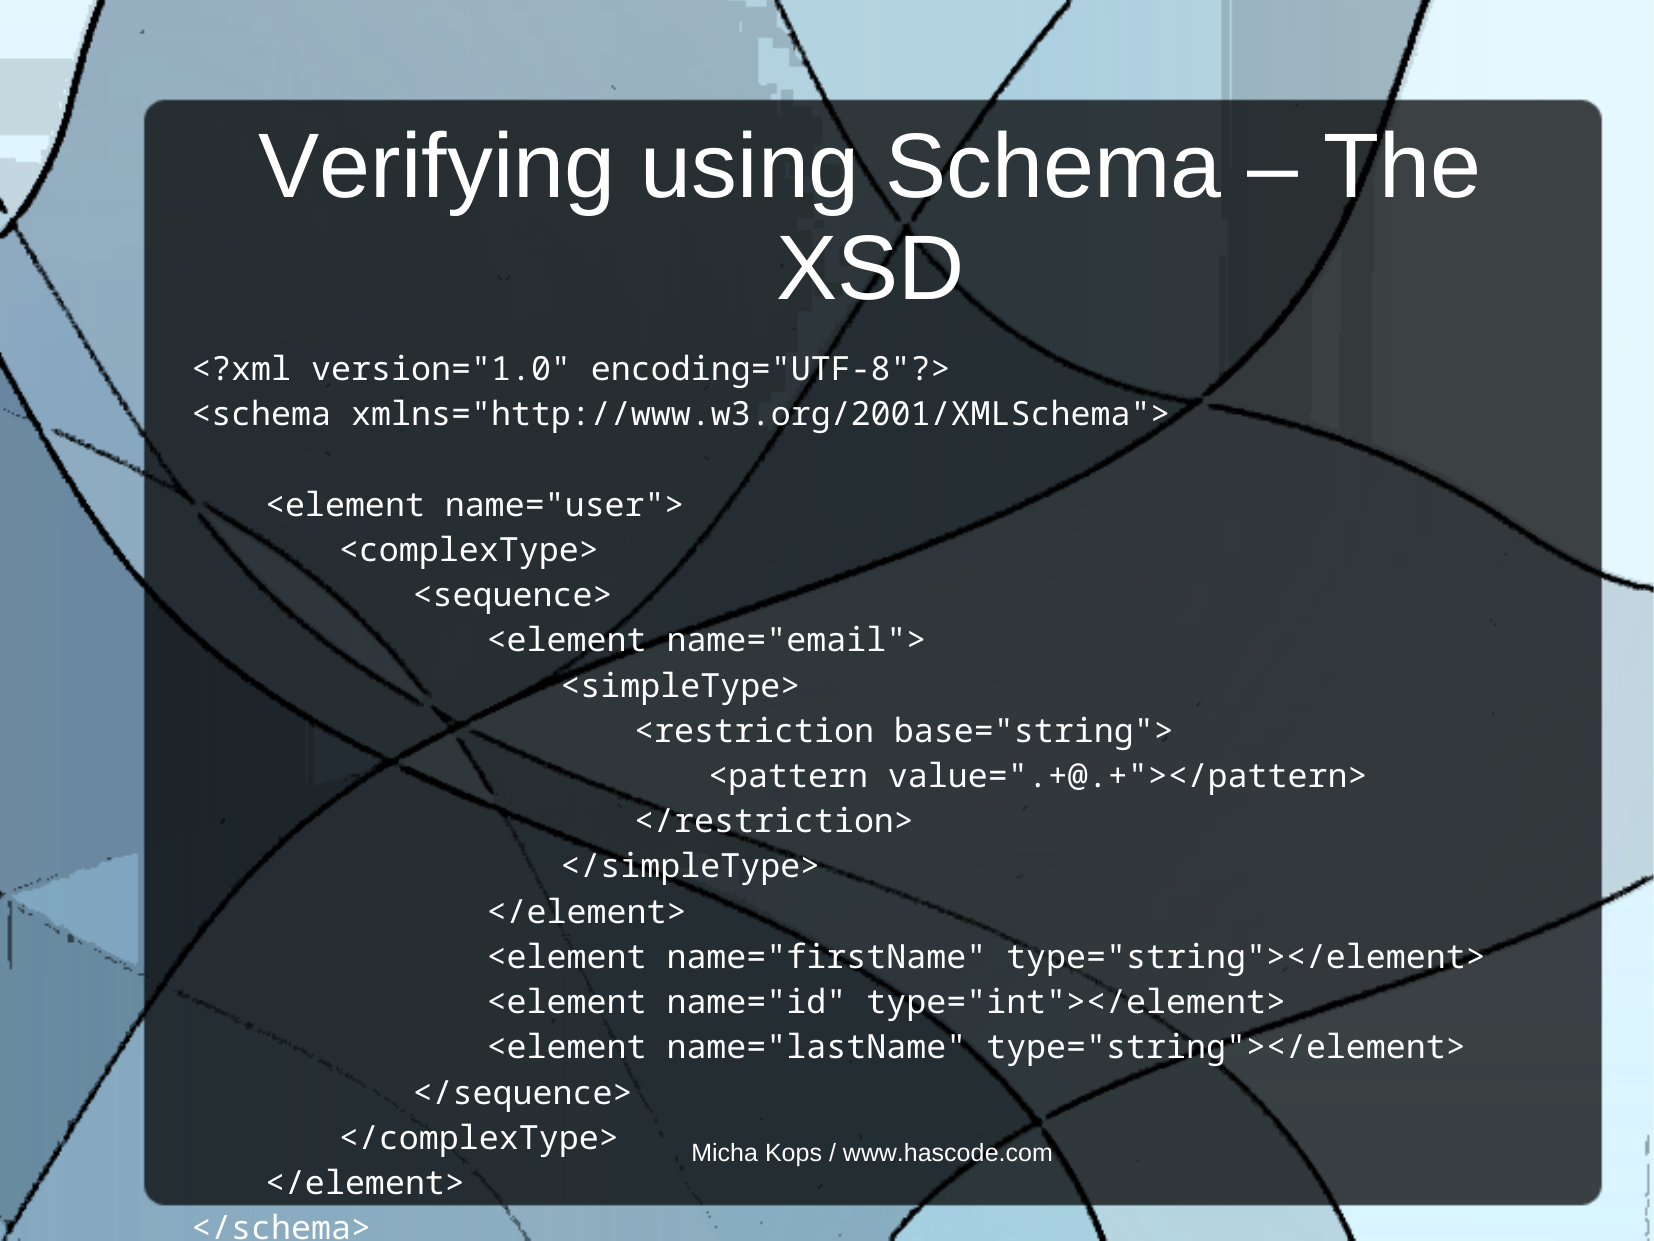

# Verifying using Schema – The XSD
<?xml version="1.0" encoding="UTF-8"?>
<schema xmlns="http://www.w3.org/2001/XMLSchema">
	<element name="user">
		<complexType>
			<sequence>
				<element name="email">
					<simpleType>
						<restriction base="string">
							<pattern value=".+@.+"></pattern>
						</restriction>
					</simpleType>
				</element>
				<element name="firstName" type="string"></element>
				<element name="id" type="int"></element>
				<element name="lastName" type="string"></element>
			</sequence>
		</complexType>
	</element>
</schema>